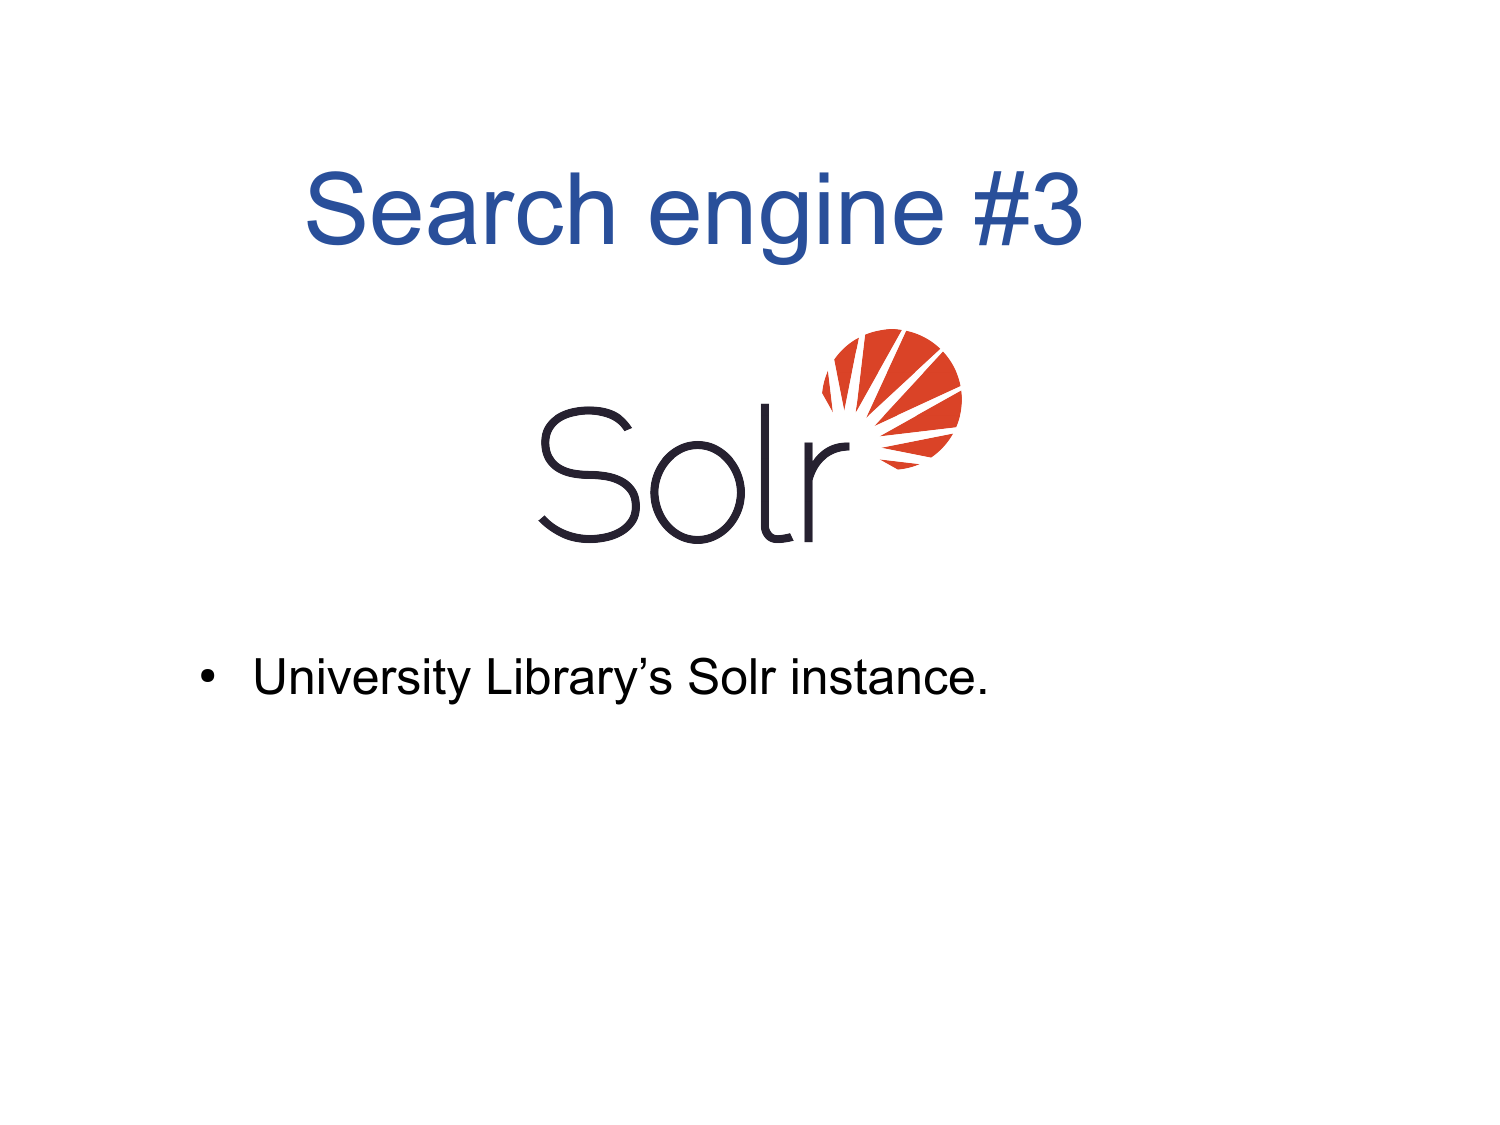

# Search engine #3
University Library’s Solr instance.